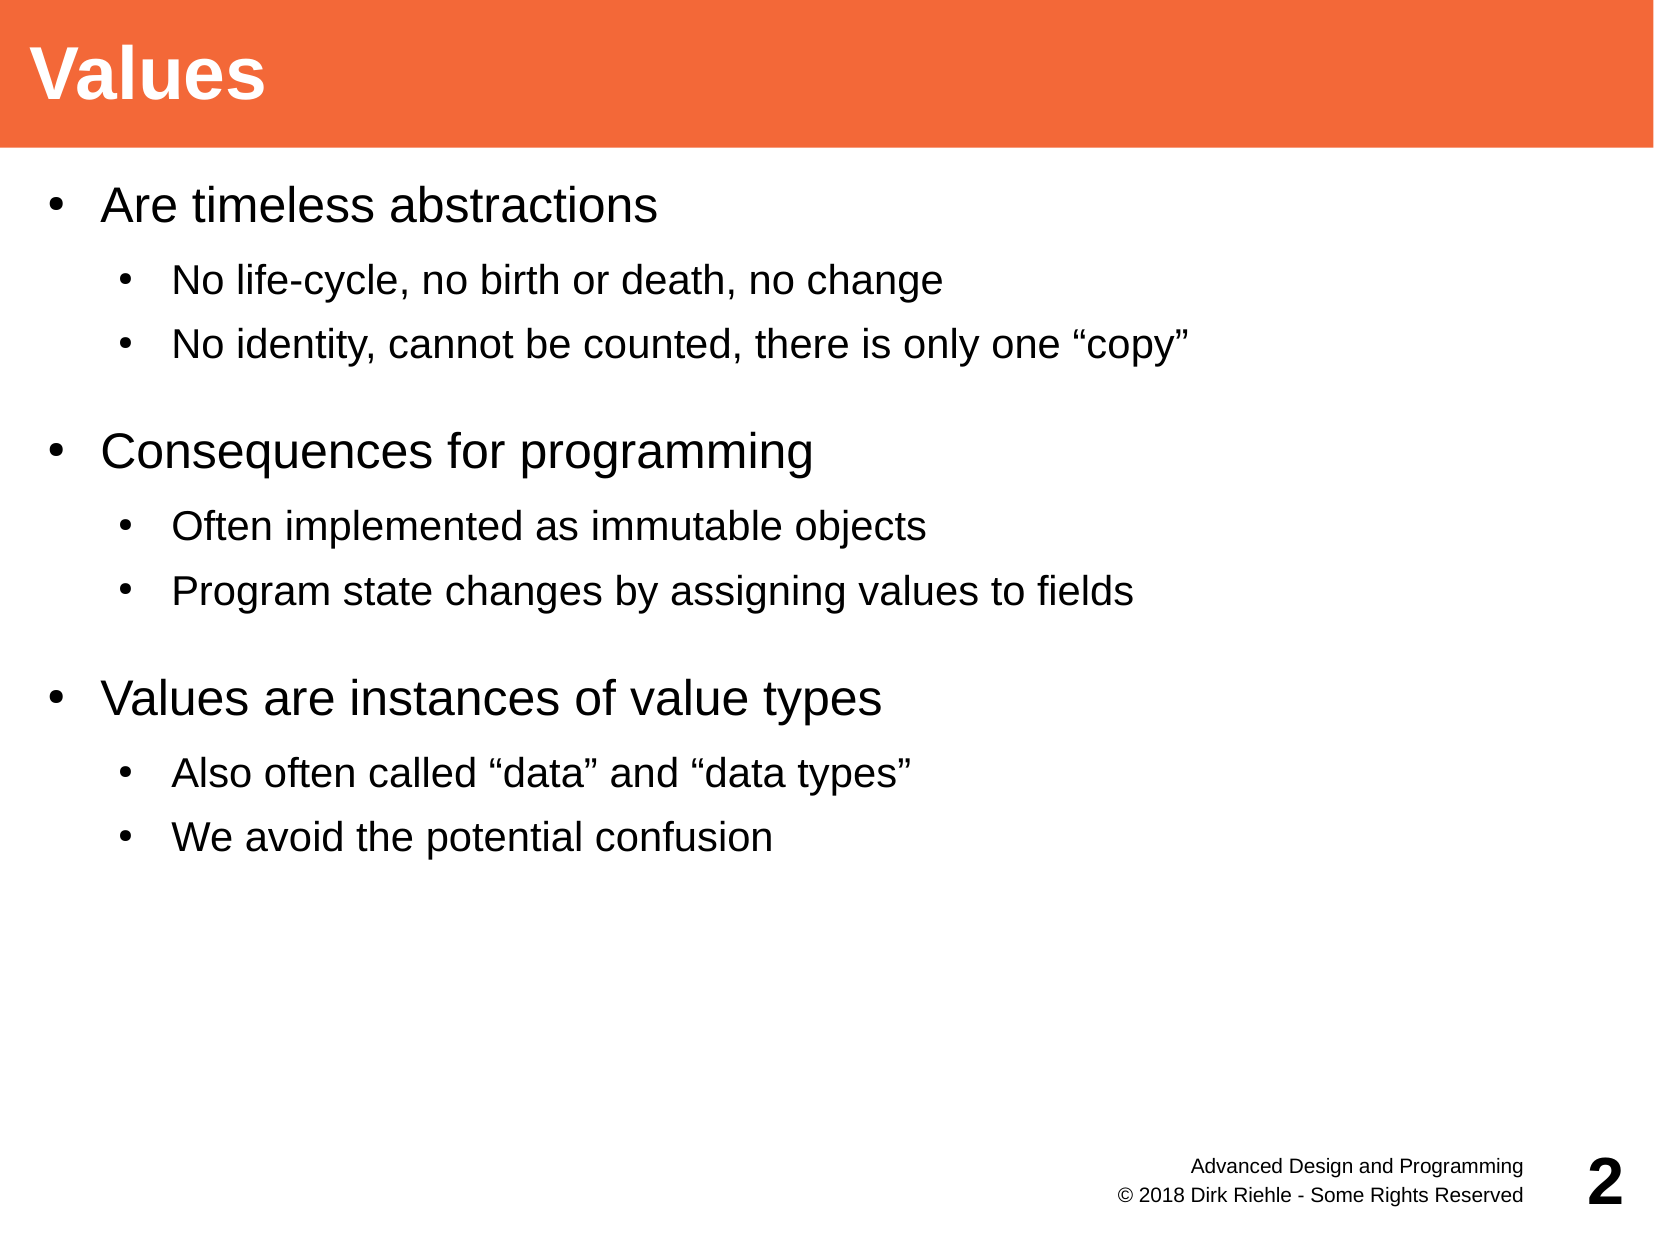

# Values
Are timeless abstractions
No life-cycle, no birth or death, no change
No identity, cannot be counted, there is only one “copy”
Consequences for programming
Often implemented as immutable objects
Program state changes by assigning values to fields
Values are instances of value types
Also often called “data” and “data types”
We avoid the potential confusion
Advanced Design and Programming
2
© 2018 Dirk Riehle - Some Rights Reserved